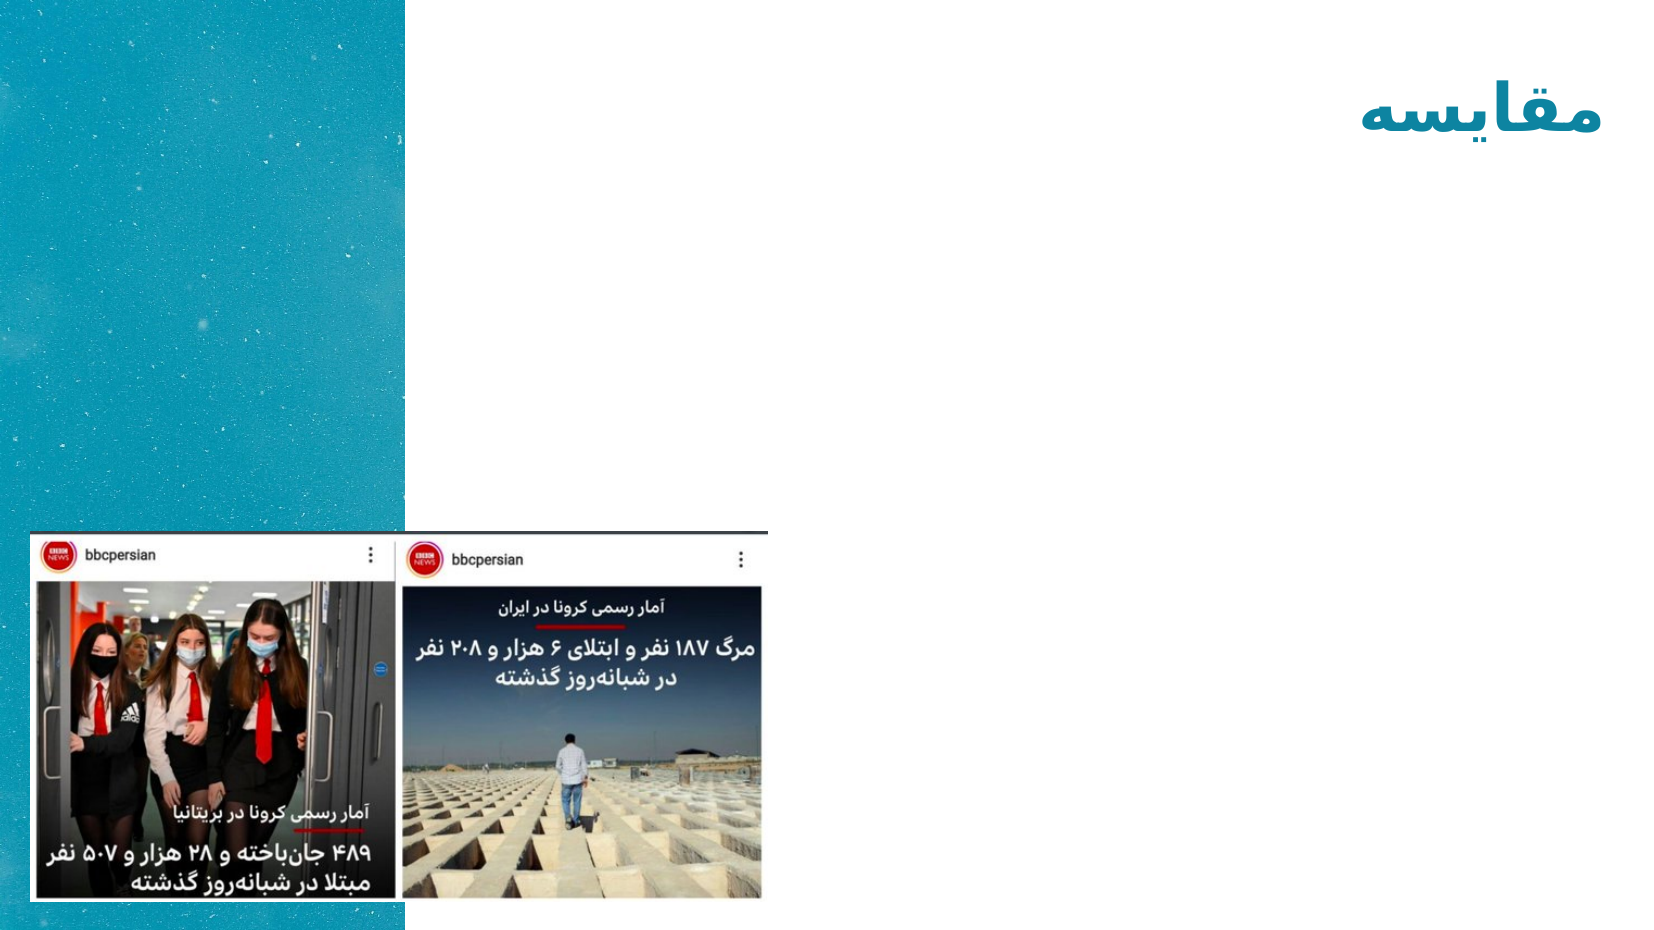

# مقایسه
روشی مطلوب برای قانع کردن است. بسیار از پیام‌های رسانه‌ای سعی می‌کنند تا با این روش، محصول، رأی‌ها یا نظریاتی را در ذهن مخاطب جا بیاندازند. البته مقایسهٔ درست و خوب، مقایسه‌ای است که در آن قیاس‌شوندگان با همدیگر مشابه باشند و شرایطی یکسان برای مقایسه داشتد باشند. مقایسهٔ ضعیف و نابرابر به طور حتم نمی‌تواند چندان اقناع‌کننده به شمار رود؛ با این‌همه گاهی پیام‌های رسانه‌ای با استفاده از فن‌ها و روش‌هایی دیگر، اوضاع را یکسان جلوه می‌دهند و به شکلی غیر منطقی و نامنصفانه به گونه‌ای دو چیز را با هم مقایسه می‌کننند که مخاطب سردرگم می‌شود و در دام آن‌ها می‌افتند.